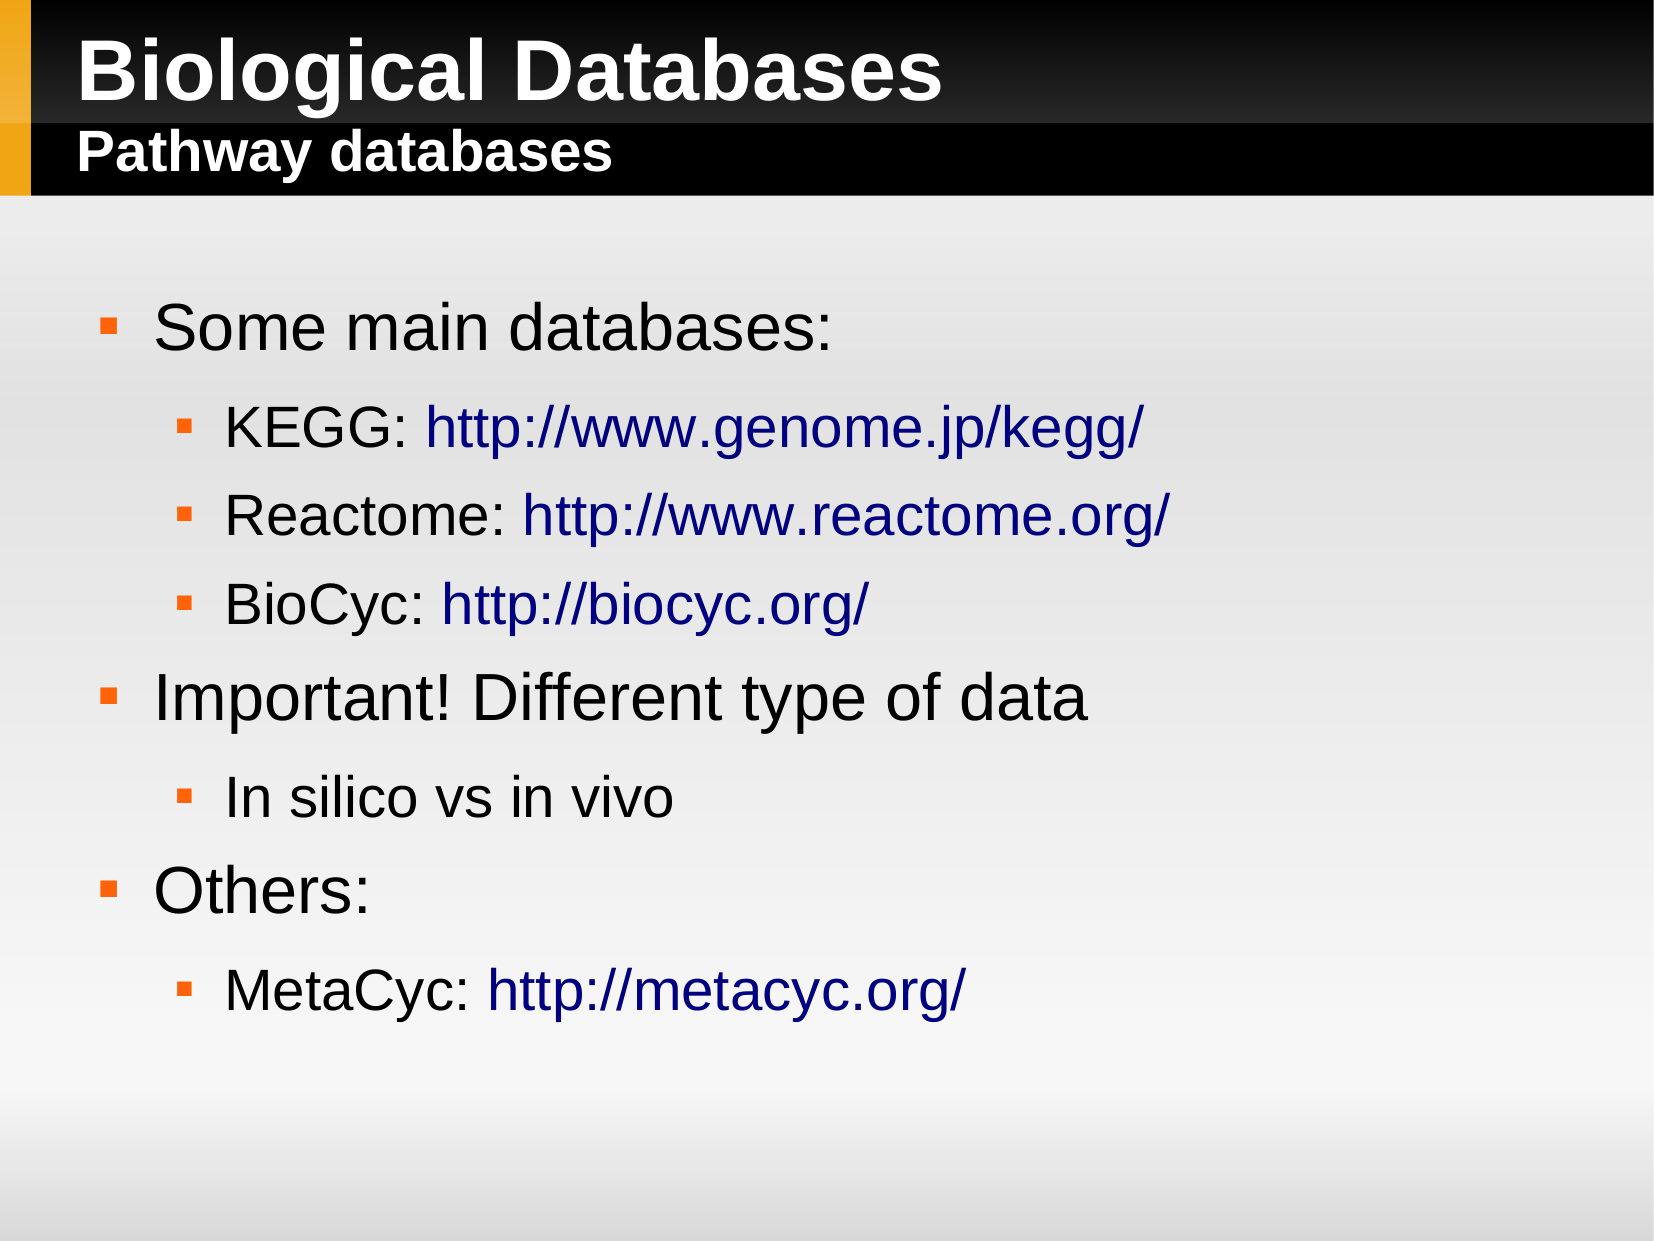

# Biological Databases Pathway databases
Some main databases:
KEGG: http://www.genome.jp/kegg/
Reactome: http://www.reactome.org/
BioCyc: http://biocyc.org/
Important! Different type of data
In silico vs in vivo
Others:
MetaCyc: http://metacyc.org/